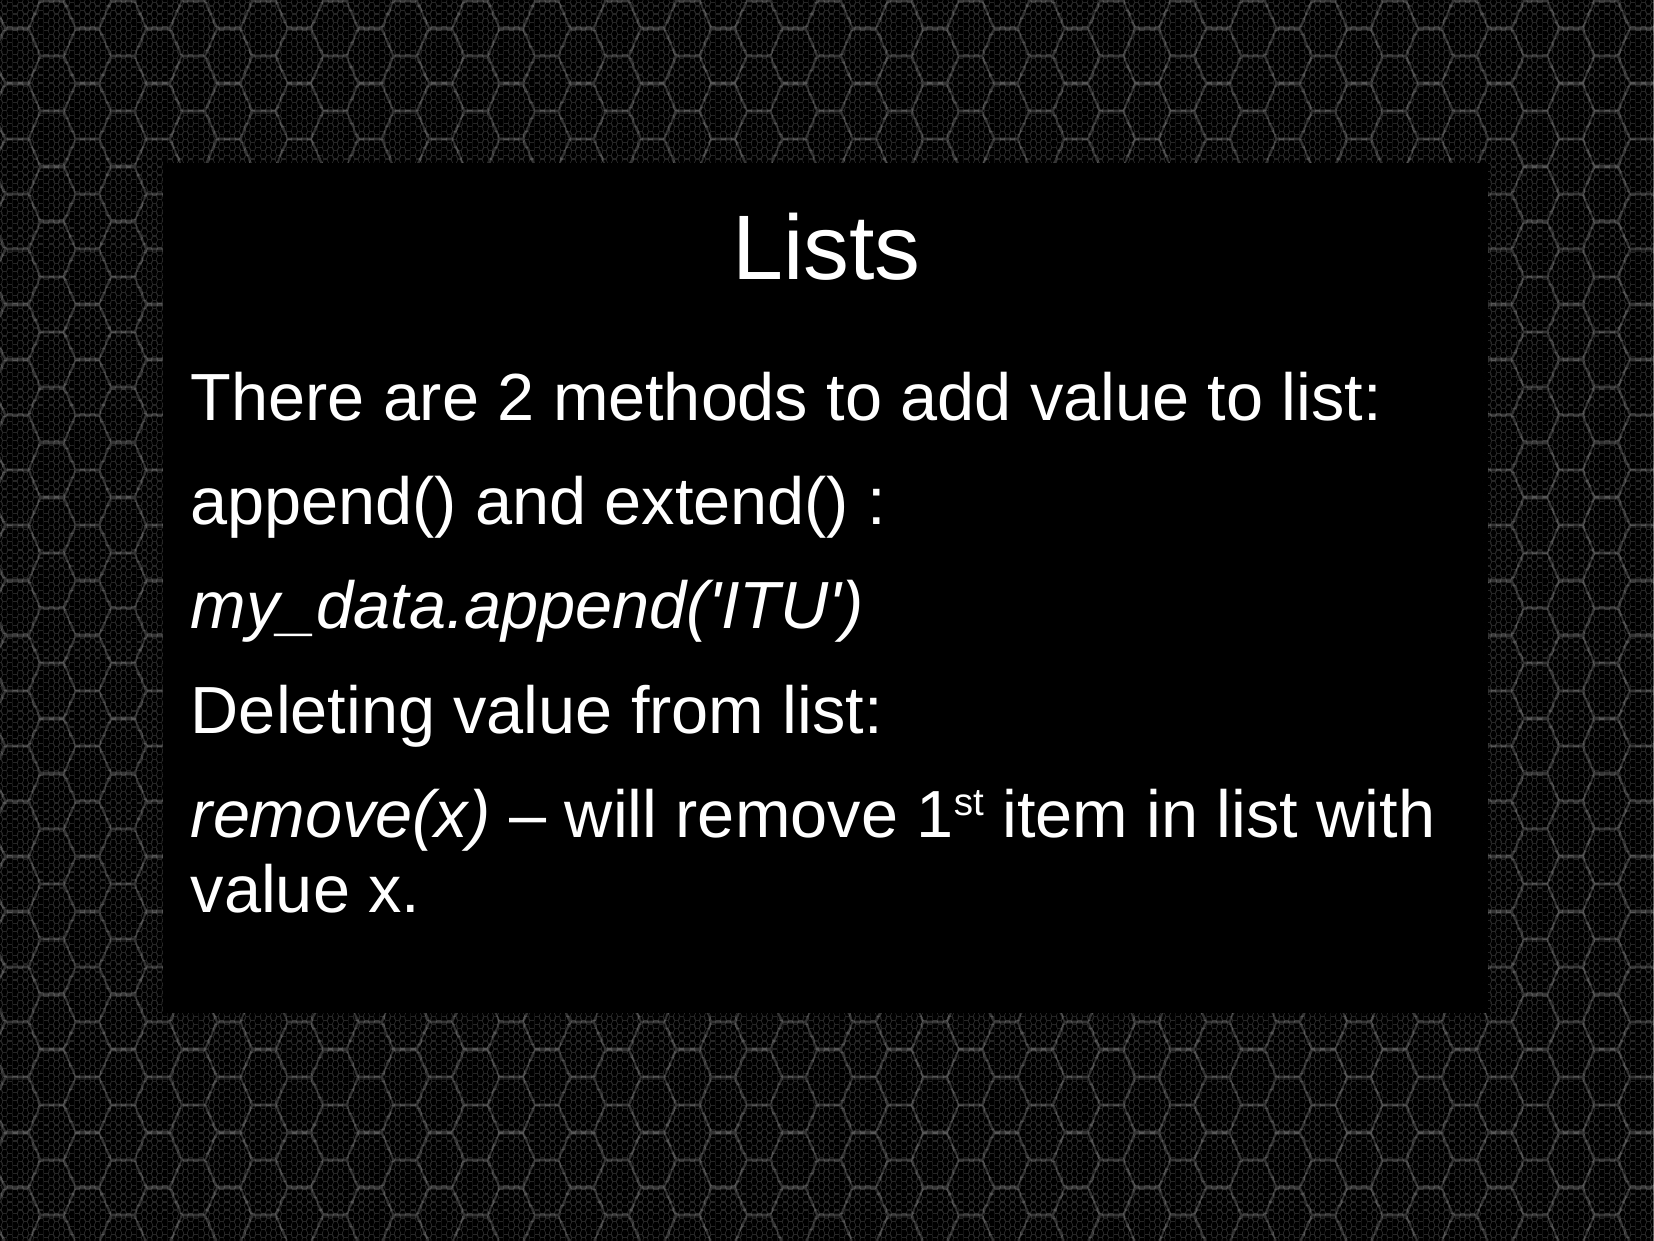

# Lists
There are 2 methods to add value to list:
append() and extend() :
my_data.append('ITU')
Deleting value from list:
remove(x) – will remove 1st item in list with value x.